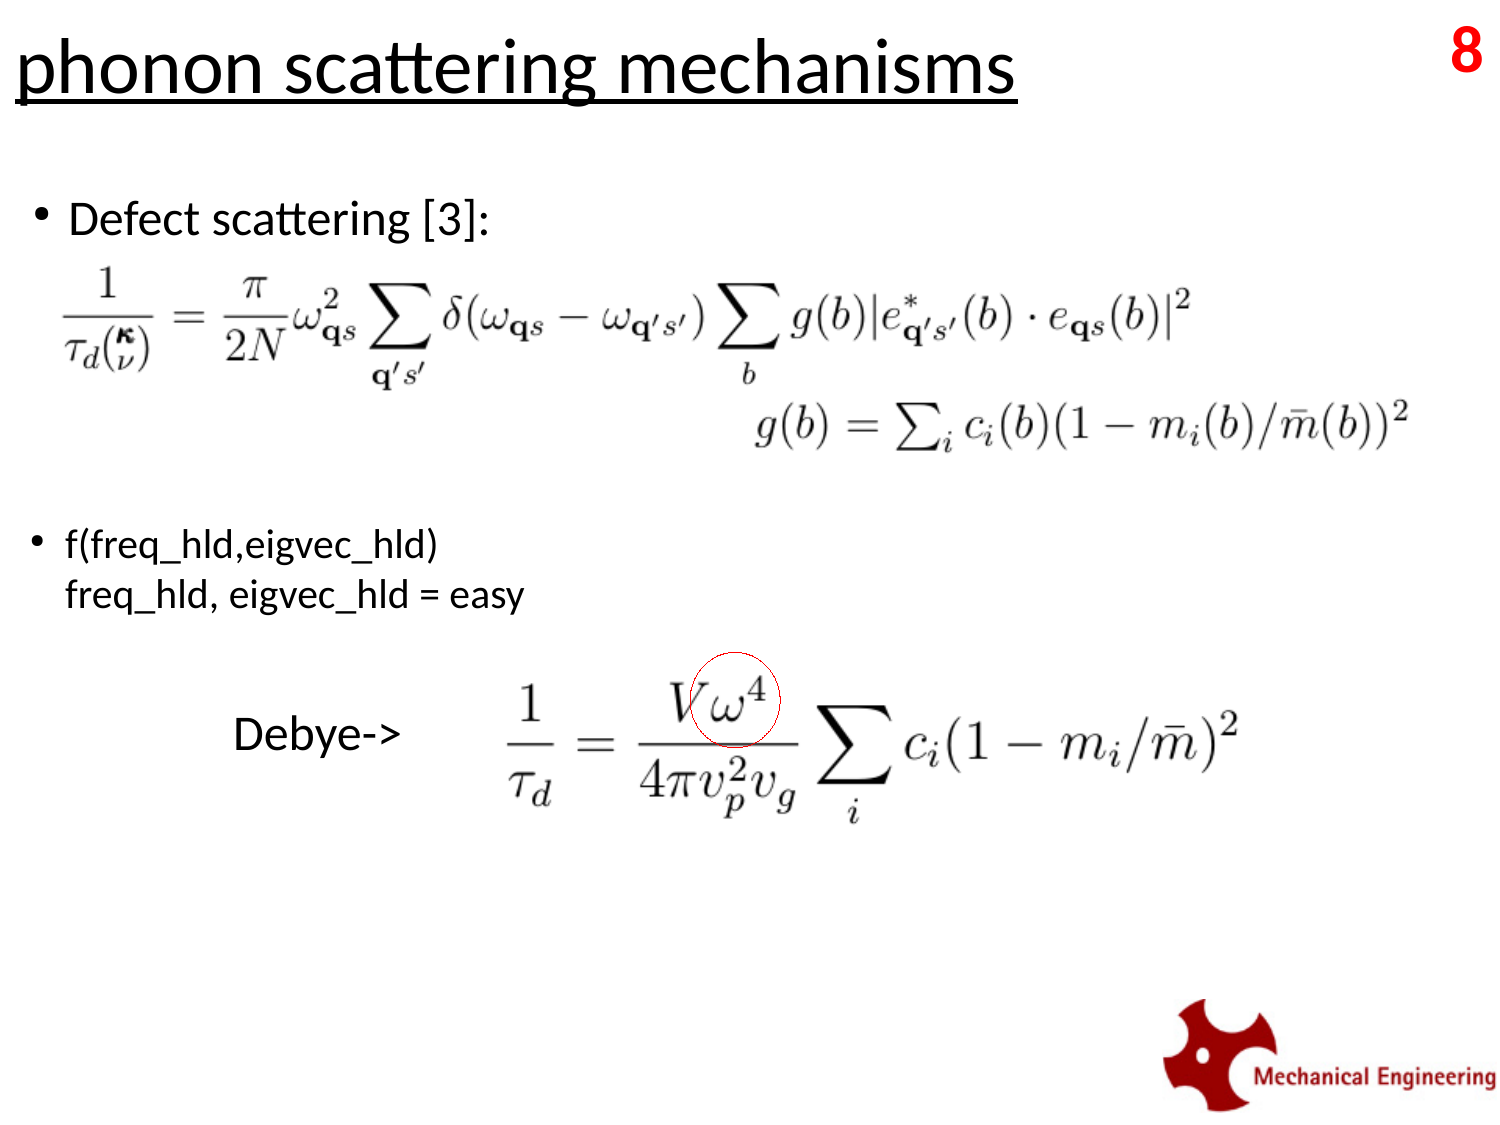

# phonon scattering mechanisms
8
Defect scattering [3]:
f(freq_hld,eigvec_hld)
freq_hld, eigvec_hld = easy
Debye->